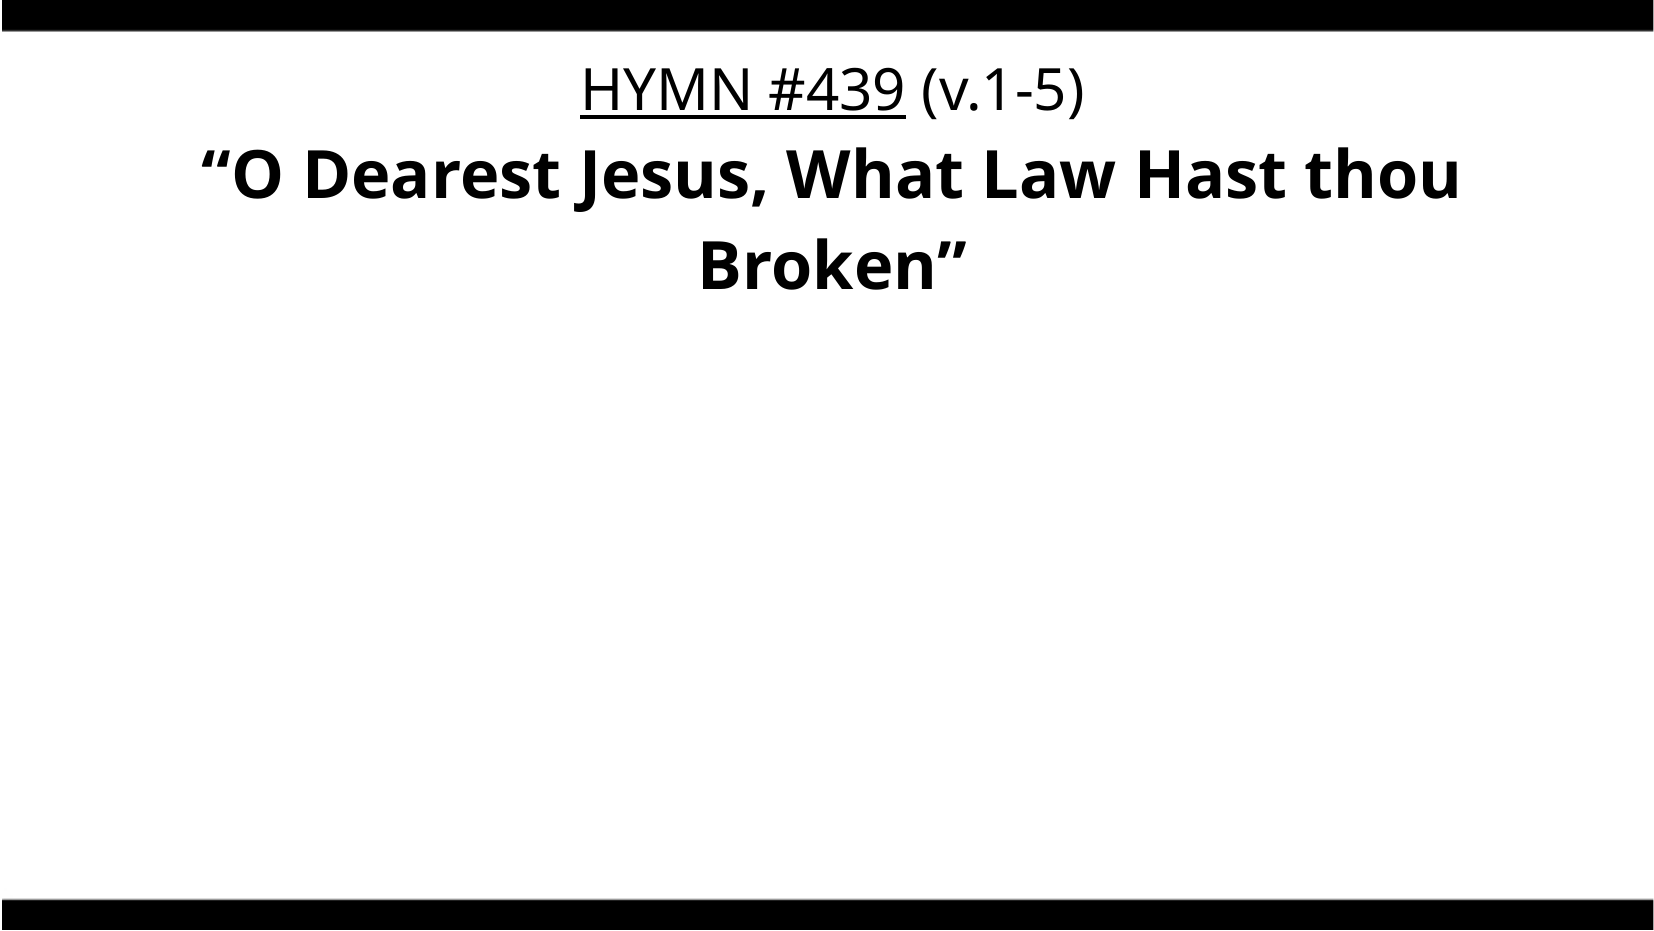

HYMN #439 (v.1-5)
“O Dearest Jesus, What Law Hast thou Broken”